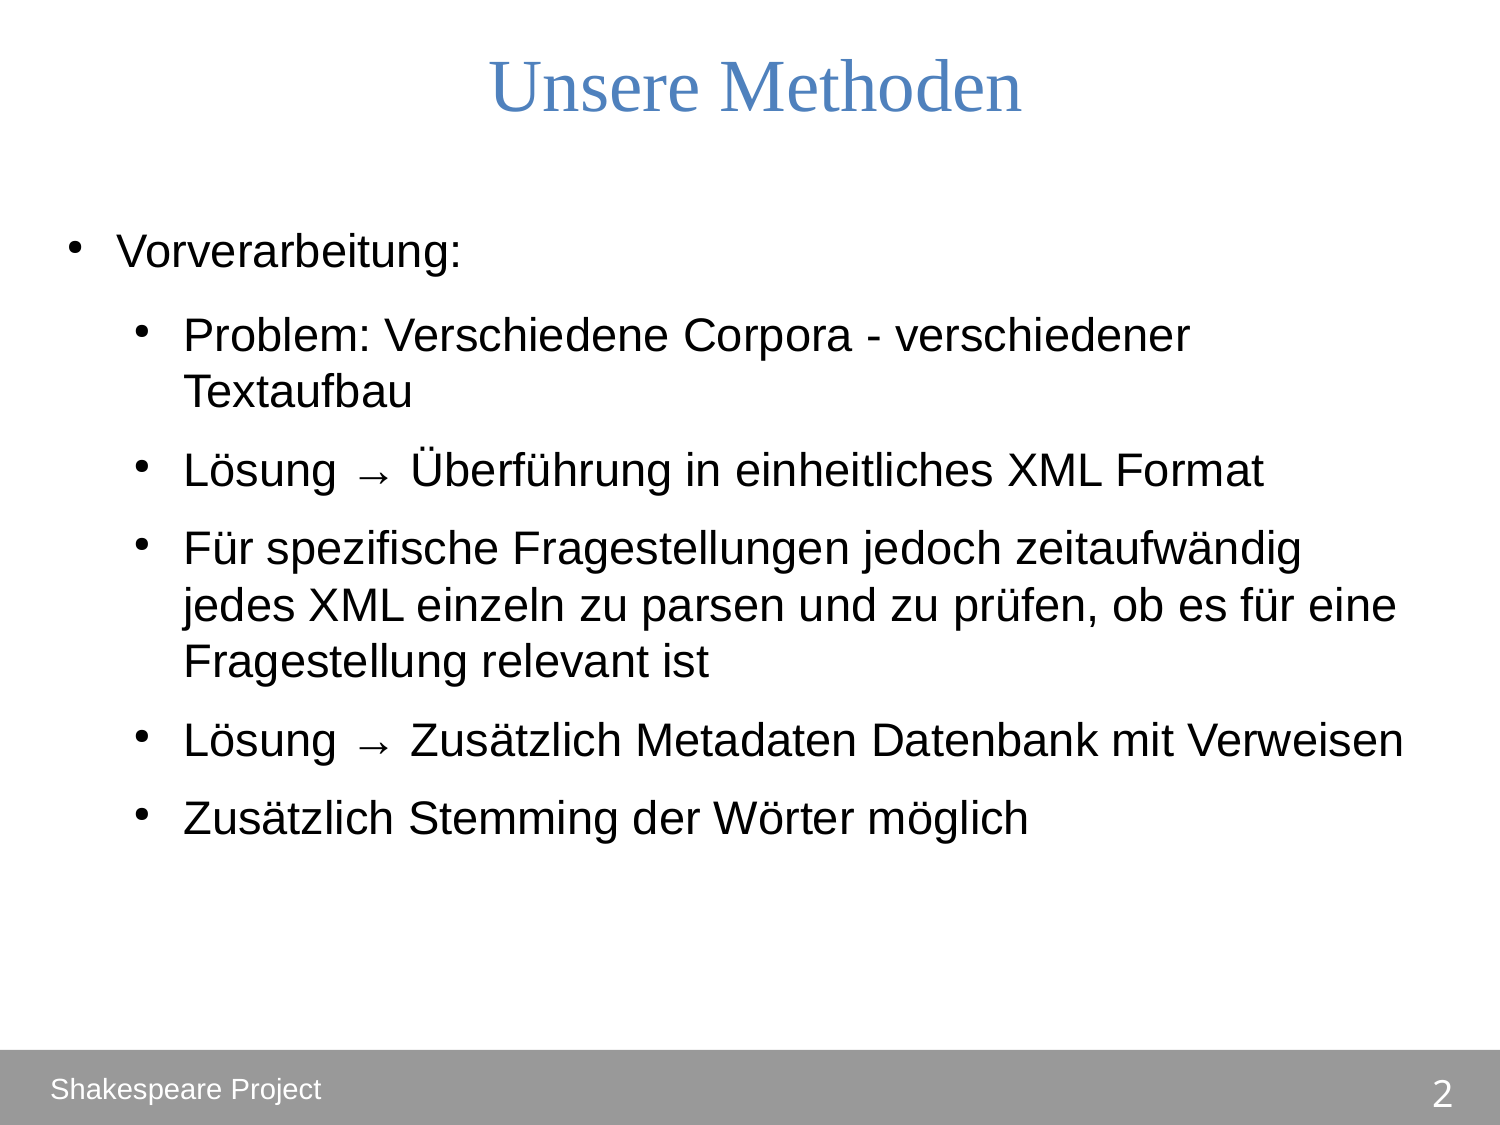

# Unsere Methoden
Vorverarbeitung:
Problem: Verschiedene Corpora - verschiedener Textaufbau
Lösung → Überführung in einheitliches XML Format
Für spezifische Fragestellungen jedoch zeitaufwändig jedes XML einzeln zu parsen und zu prüfen, ob es für eine Fragestellung relevant ist
Lösung → Zusätzlich Metadaten Datenbank mit Verweisen
Zusätzlich Stemming der Wörter möglich
Shakespeare Project